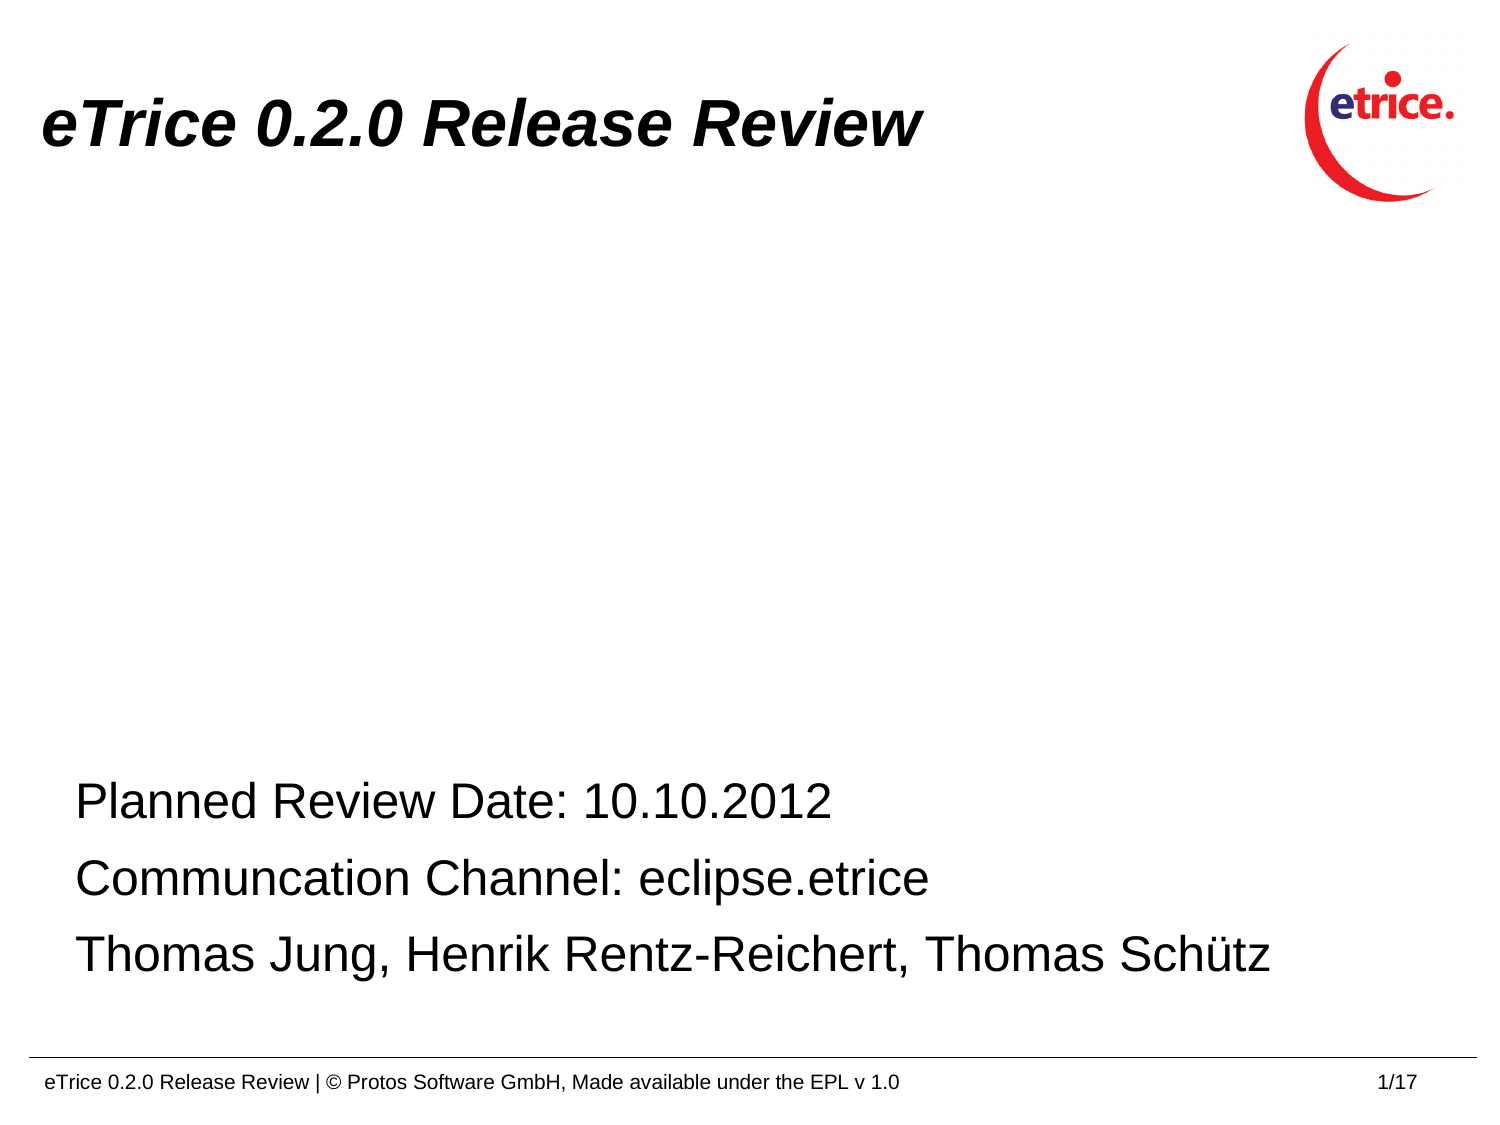

# eTrice 0.2.0 Release Review
Planned Review Date: 10.10.2012
Communcation Channel: eclipse.etrice
Thomas Jung, Henrik Rentz-Reichert, Thomas Schütz